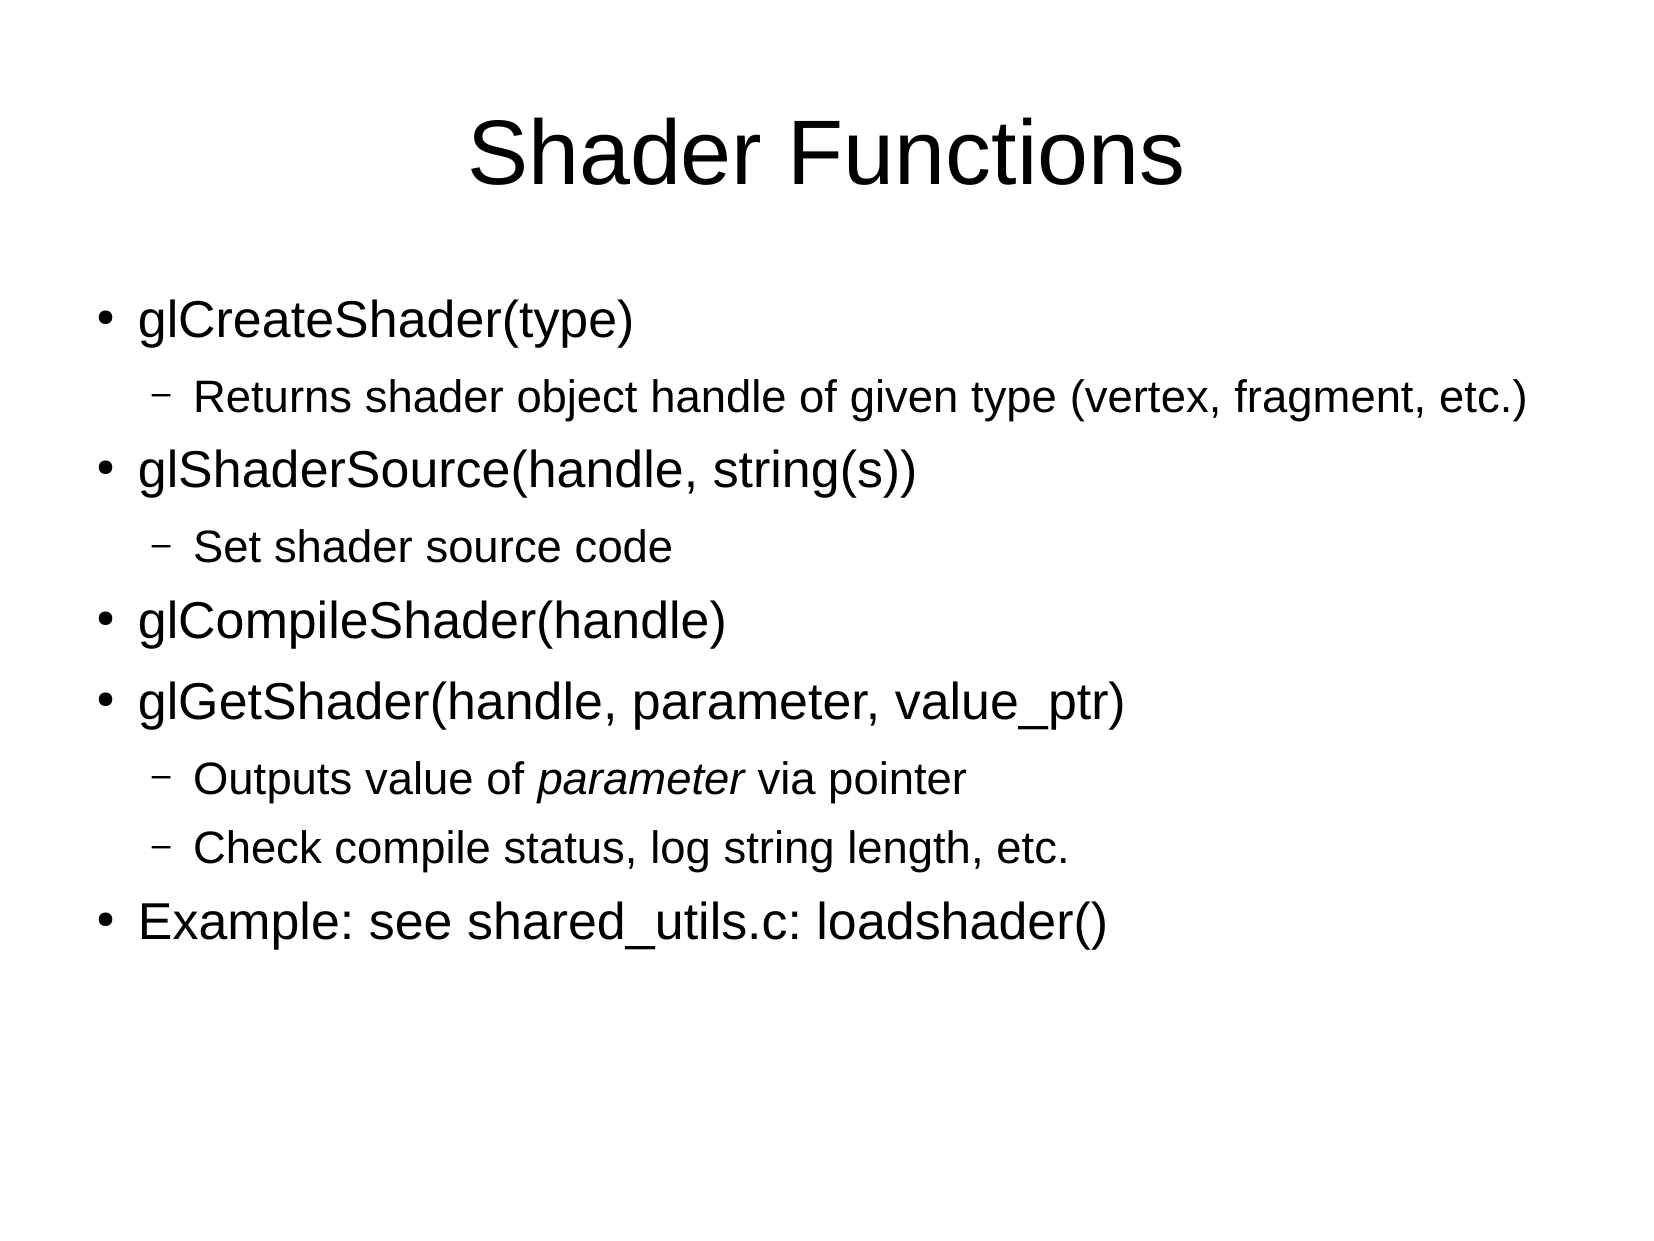

# Shader Functions
glCreateShader(type)
Returns shader object handle of given type (vertex, fragment, etc.)
glShaderSource(handle, string(s))
Set shader source code
glCompileShader(handle)
glGetShader(handle, parameter, value_ptr)
Outputs value of parameter via pointer
Check compile status, log string length, etc.
Example: see shared_utils.c: loadshader()